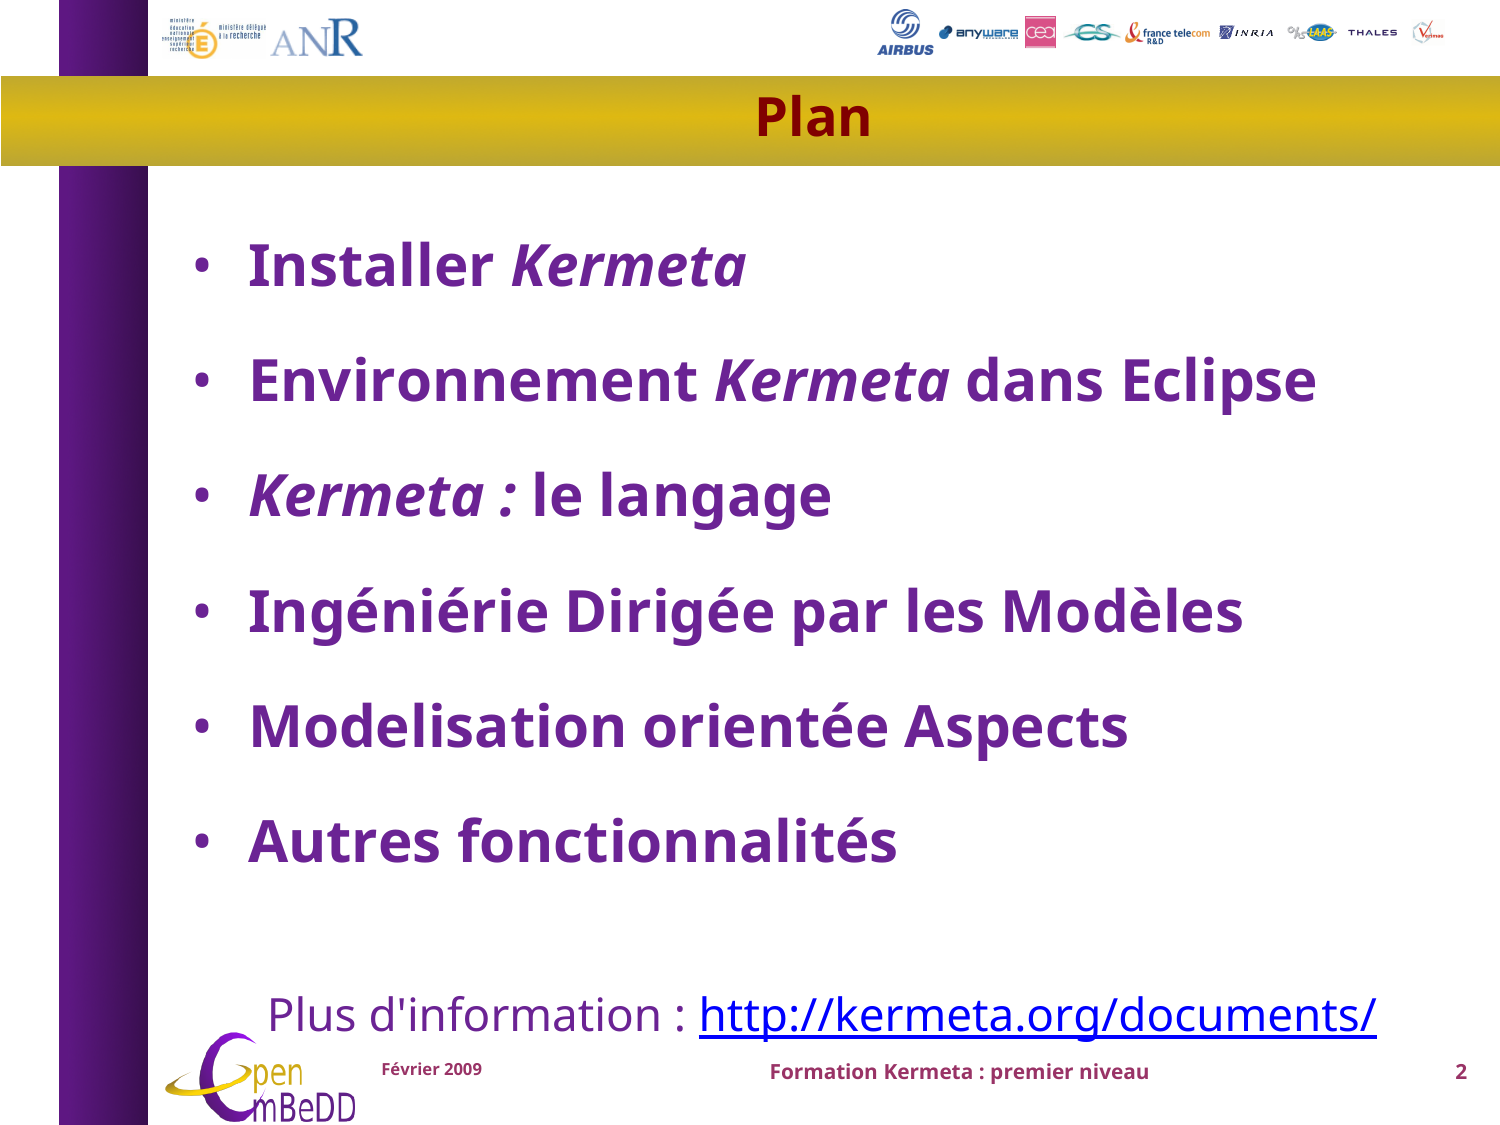

# Plan
Installer Kermeta
Environnement Kermeta dans Eclipse
Kermeta : le langage
Ingéniérie Dirigée par les Modèles
Modelisation orientée Aspects
Autres fonctionnalités
Plus d'information : http://kermeta.org/documents/
Pied de page
Pied de page fixe
2